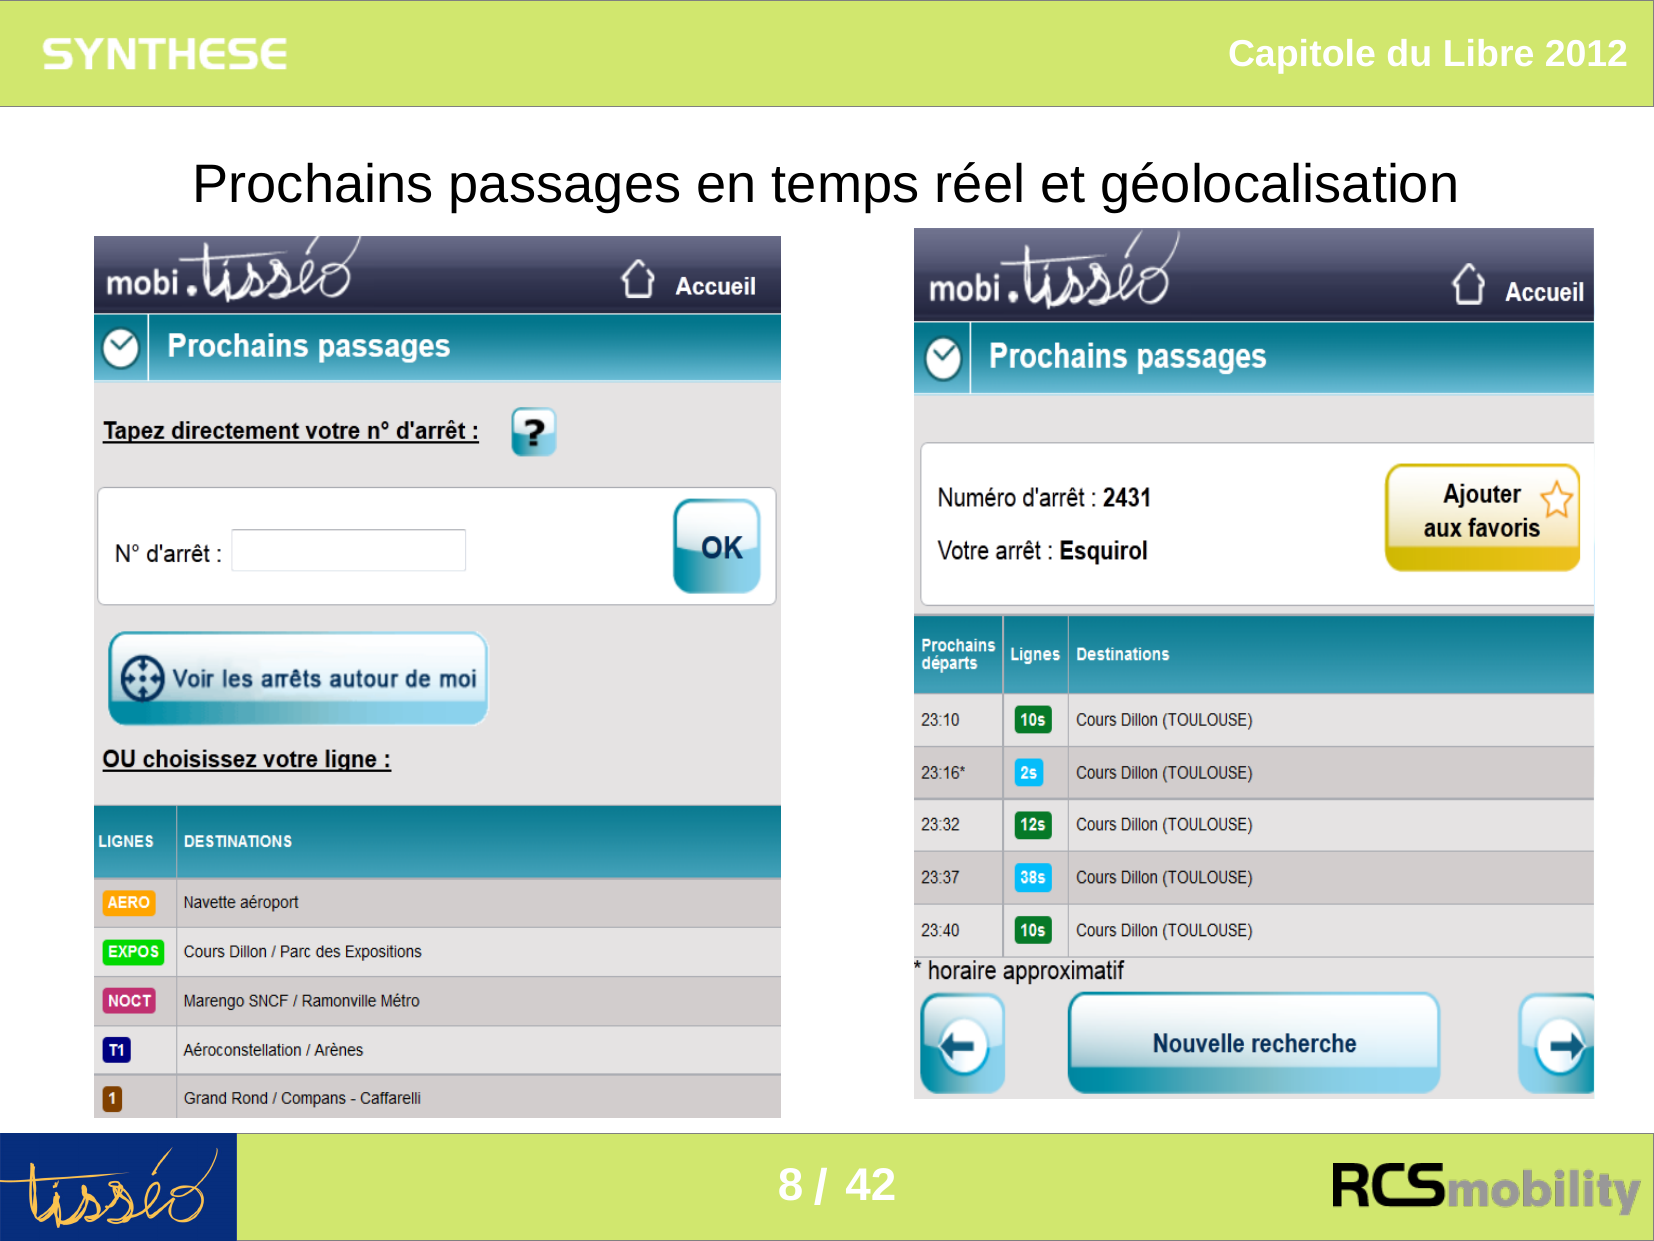

Capitole du Libre 2012
# Prochains passages en temps réel et géolocalisation
8
/
42